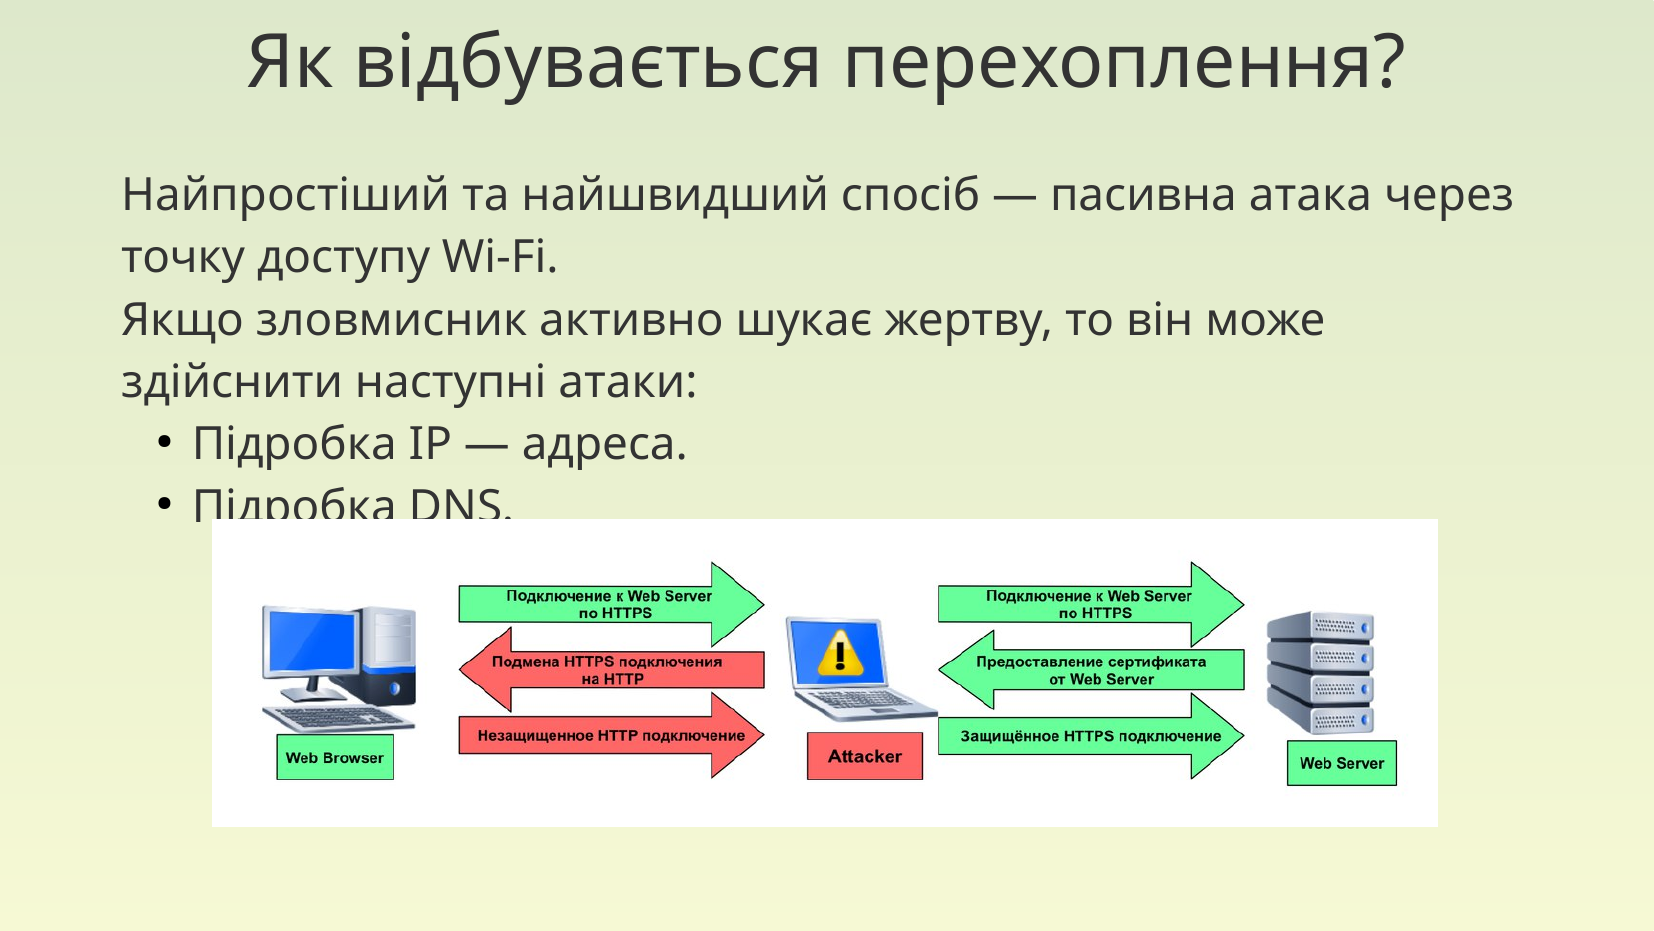

Як відбувається перехоплення?
Найпростіший та найшвидший спосіб — пасивна атака через точку доступу Wi-Fi.
Якщо зловмисник активно шукає жертву, то він може здійснити наступні атаки:
Підробка IP — адреса.
Підробка DNS.